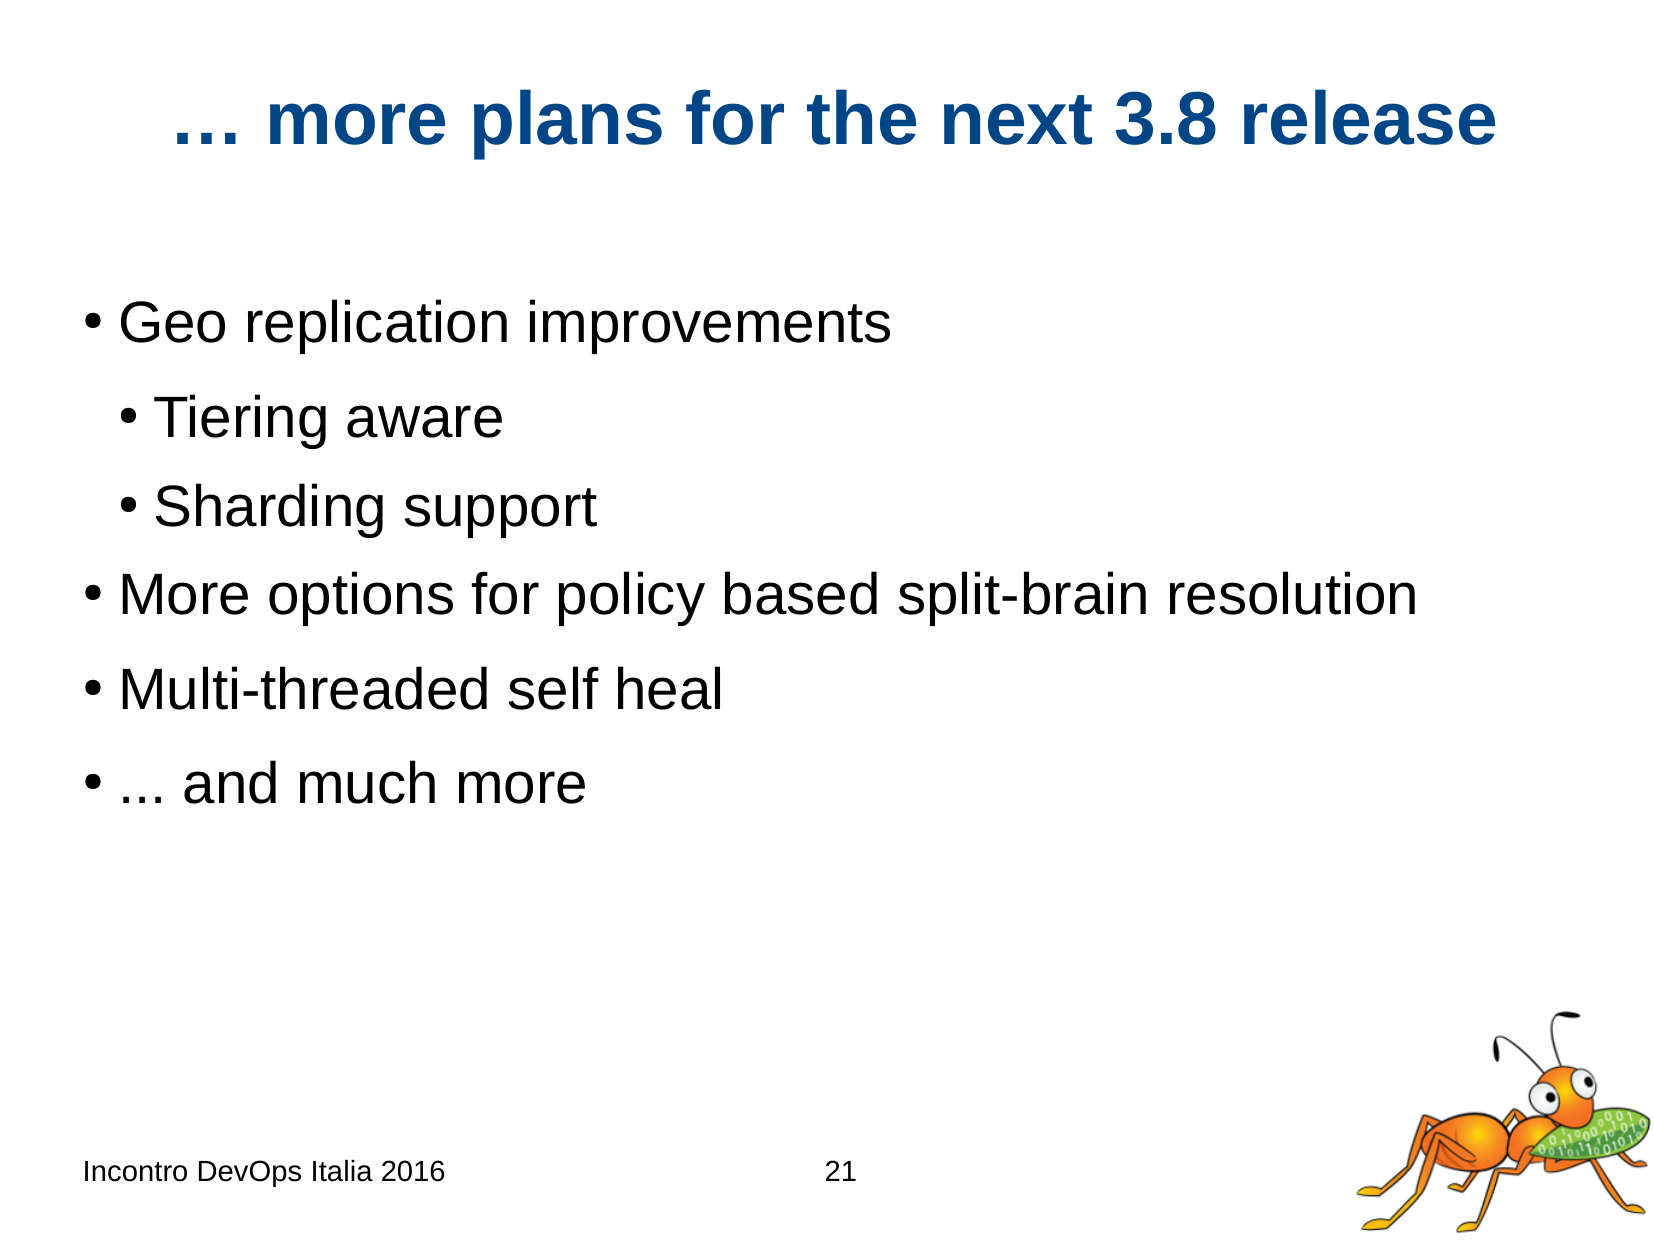

… more plans for the next 3.8 release
# Geo replication improvements
Tiering aware
Sharding support
More options for policy based split-brain resolution
Multi-threaded self heal
... and much more
FOSDEM, 31 January 2015
21